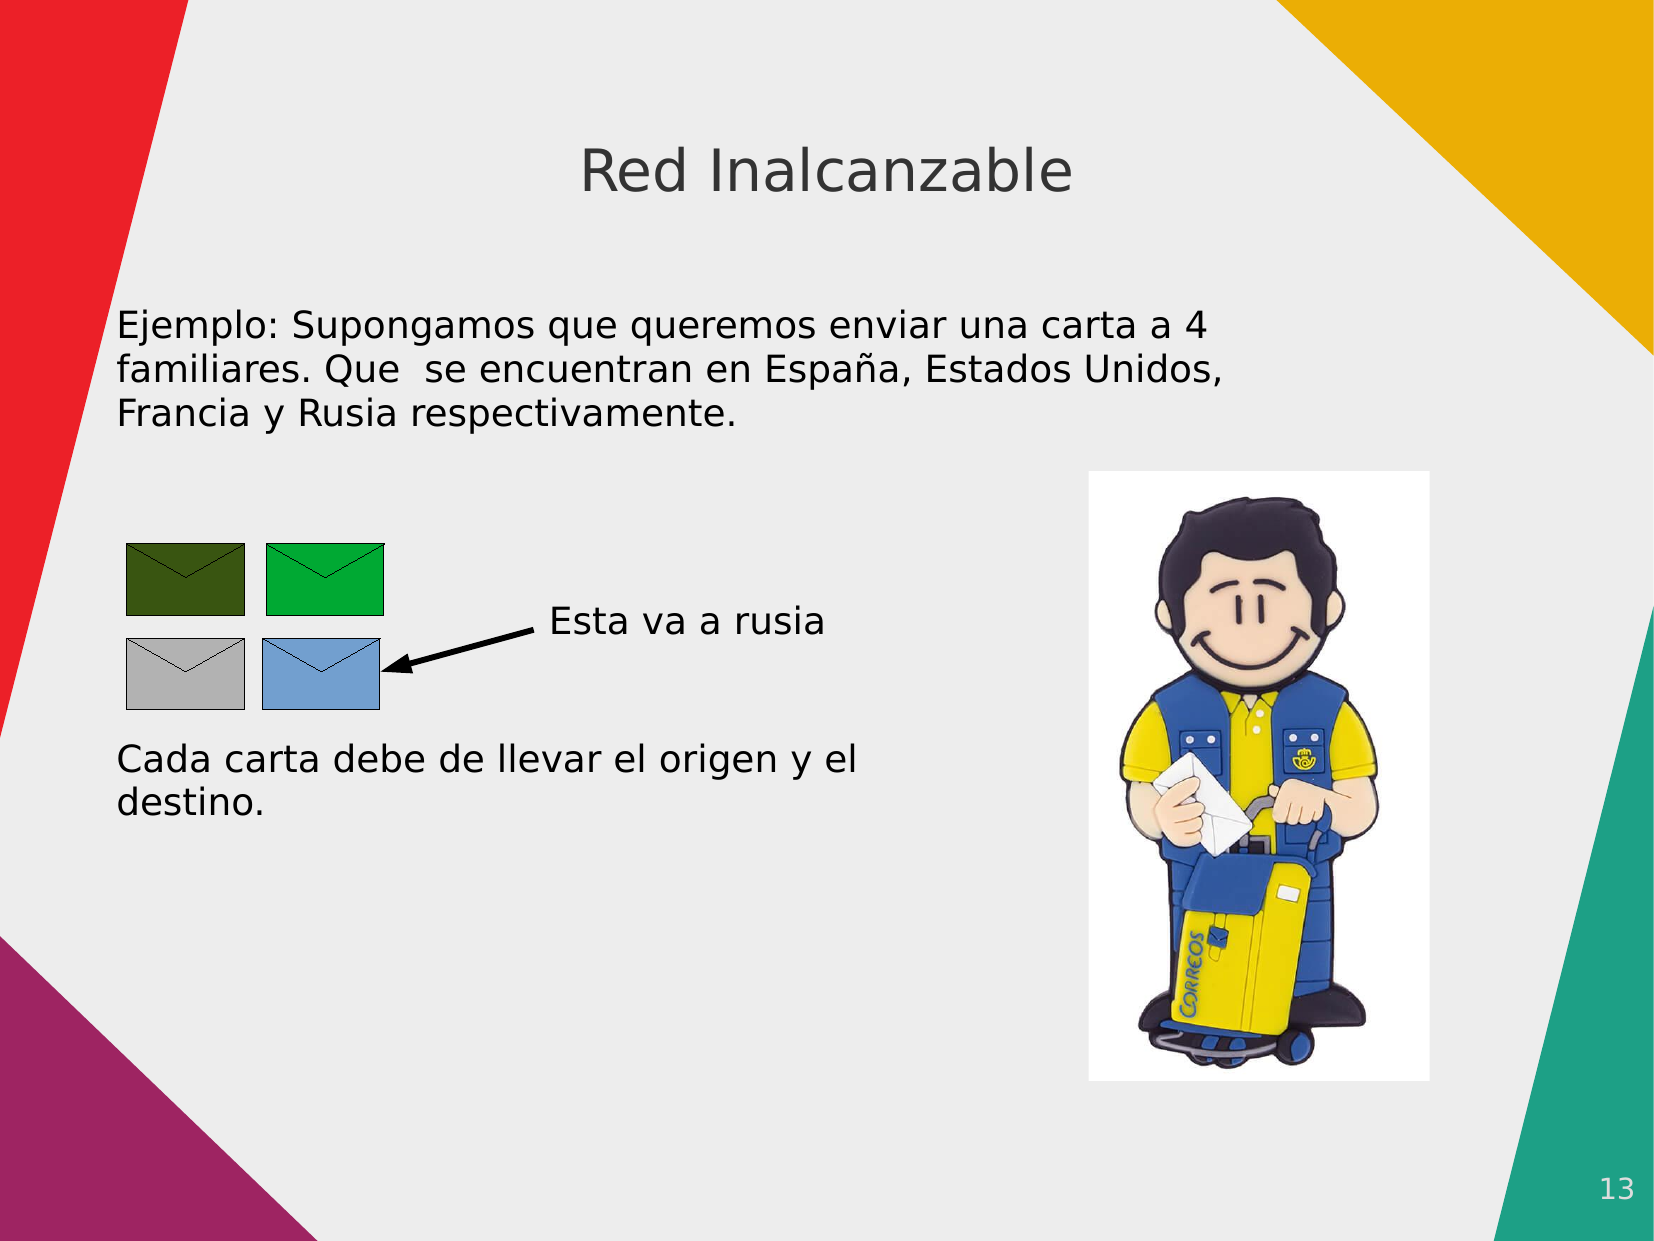

# Red Inalcanzable
Ejemplo: Supongamos que queremos enviar una carta a 4 familiares. Que se encuentran en España, Estados Unidos, Francia y Rusia respectivamente.
Esta va a rusia
Cada carta debe de llevar el origen y el destino.
13